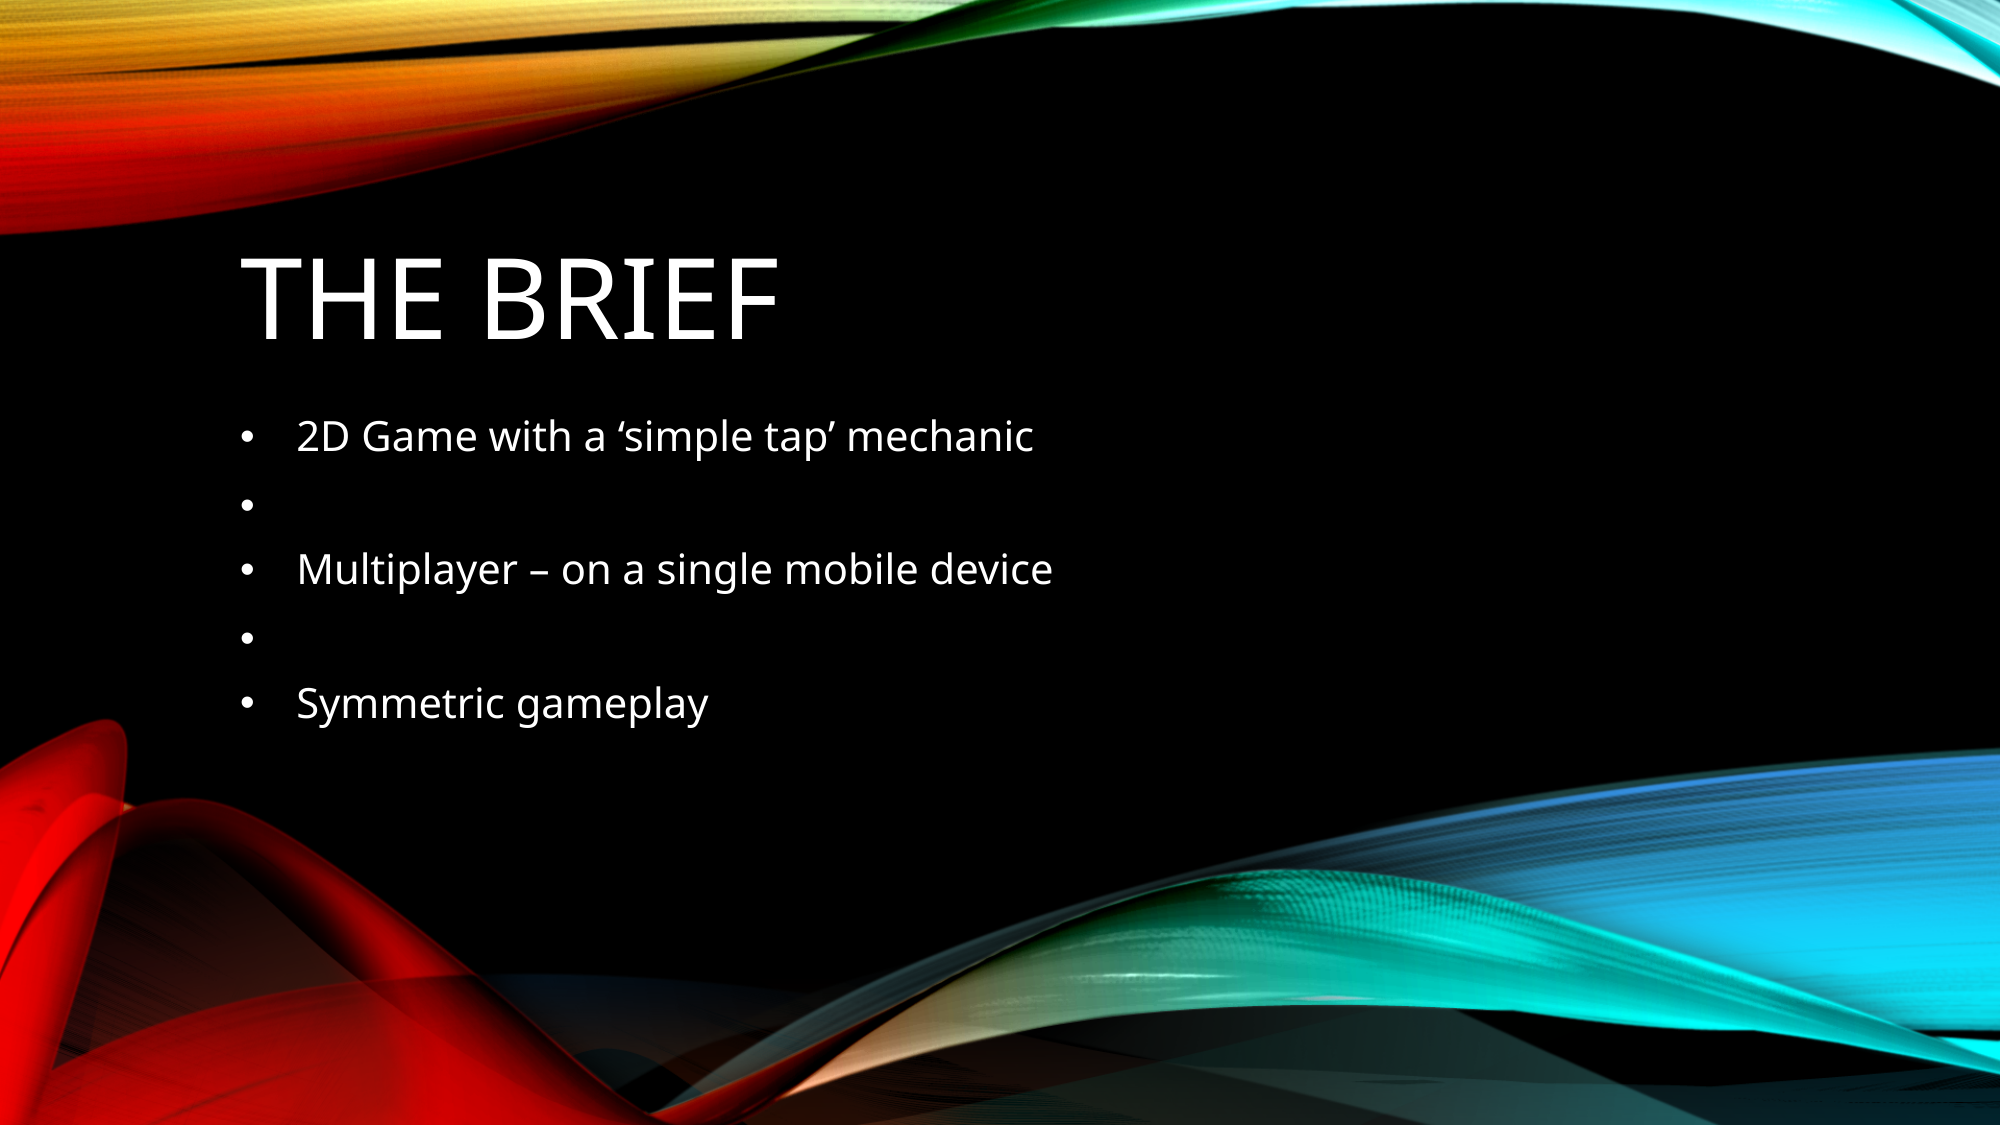

# The Brief
2D Game with a ‘simple tap’ mechanic
Multiplayer – on a single mobile device
Symmetric gameplay